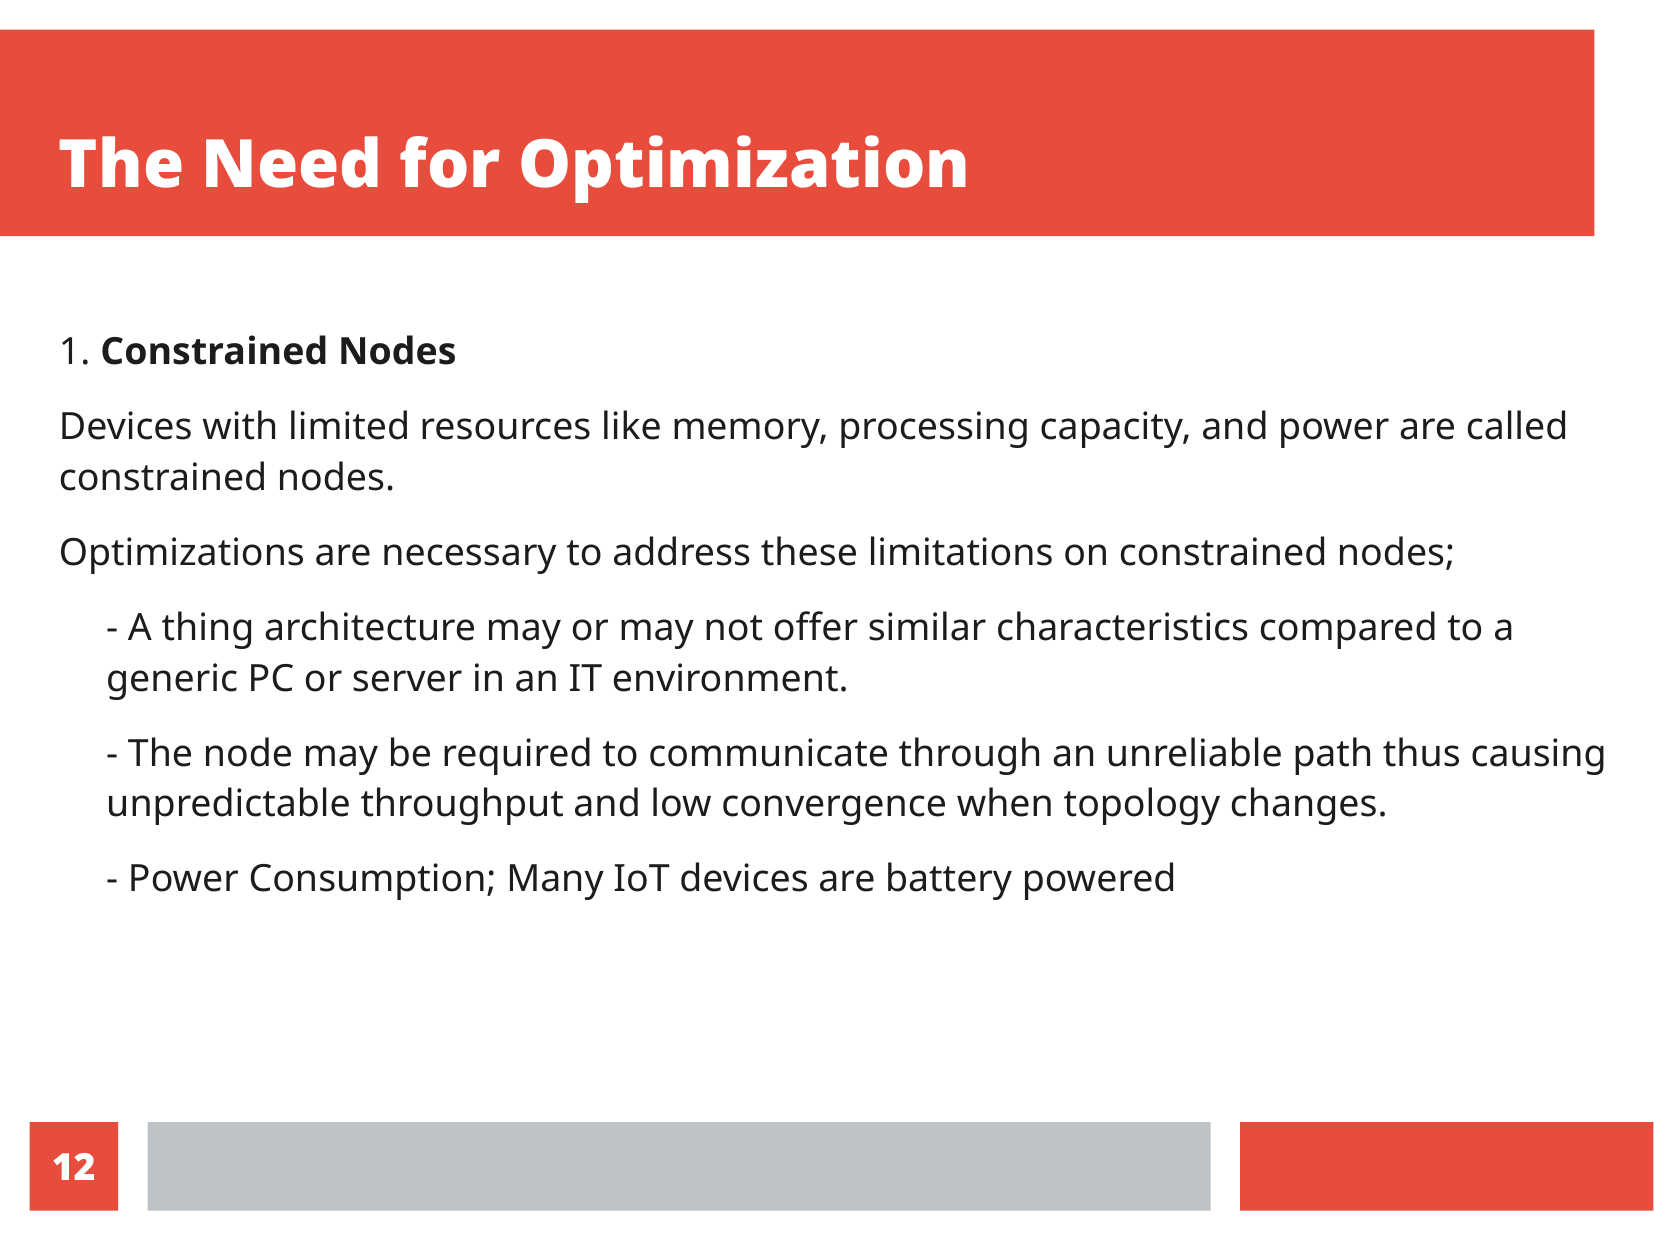

# The Need for Optimization
1. Constrained Nodes
Devices with limited resources like memory, processing capacity, and power are called constrained nodes.
Optimizations are necessary to address these limitations on constrained nodes;
- A thing architecture may or may not offer similar characteristics compared to a generic PC or server in an IT environment.
- The node may be required to communicate through an unreliable path thus causing unpredictable throughput and low convergence when topology changes.
- Power Consumption; Many IoT devices are battery powered
12